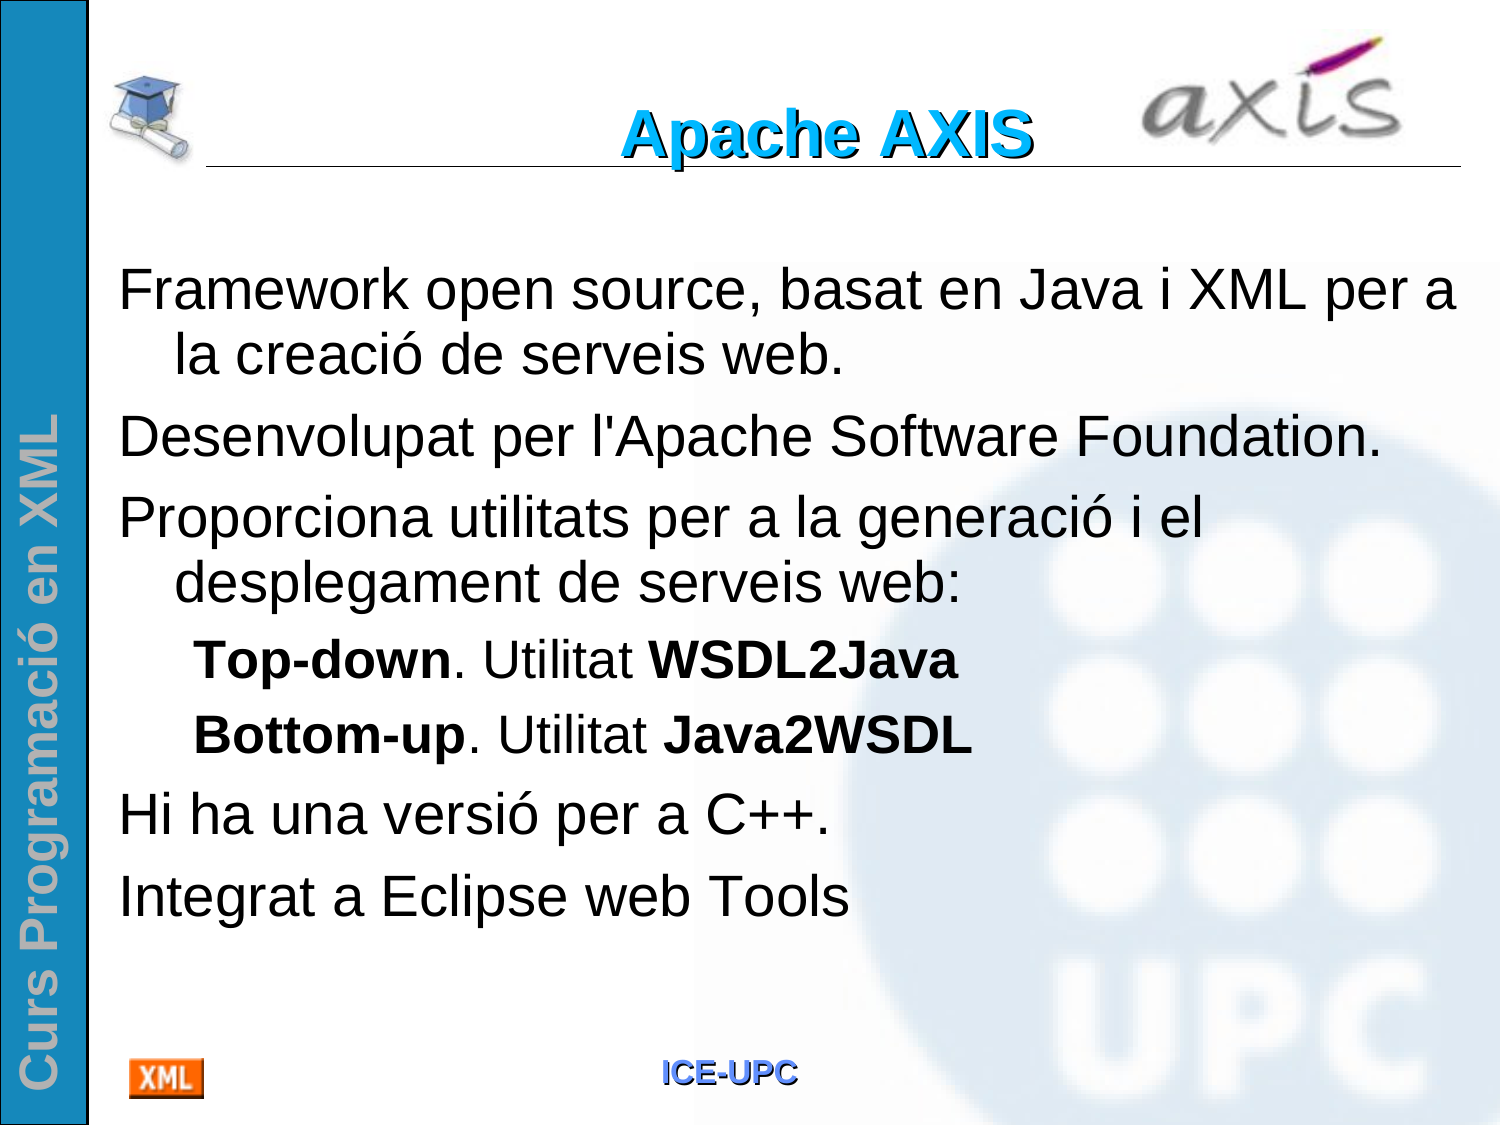

# Apache AXIS
Framework open source, basat en Java i XML per a la creació de serveis web.
Desenvolupat per l'Apache Software Foundation.
Proporciona utilitats per a la generació i el desplegament de serveis web:
Top-down. Utilitat WSDL2Java
Bottom-up. Utilitat Java2WSDL
Hi ha una versió per a C++.
Integrat a Eclipse web Tools